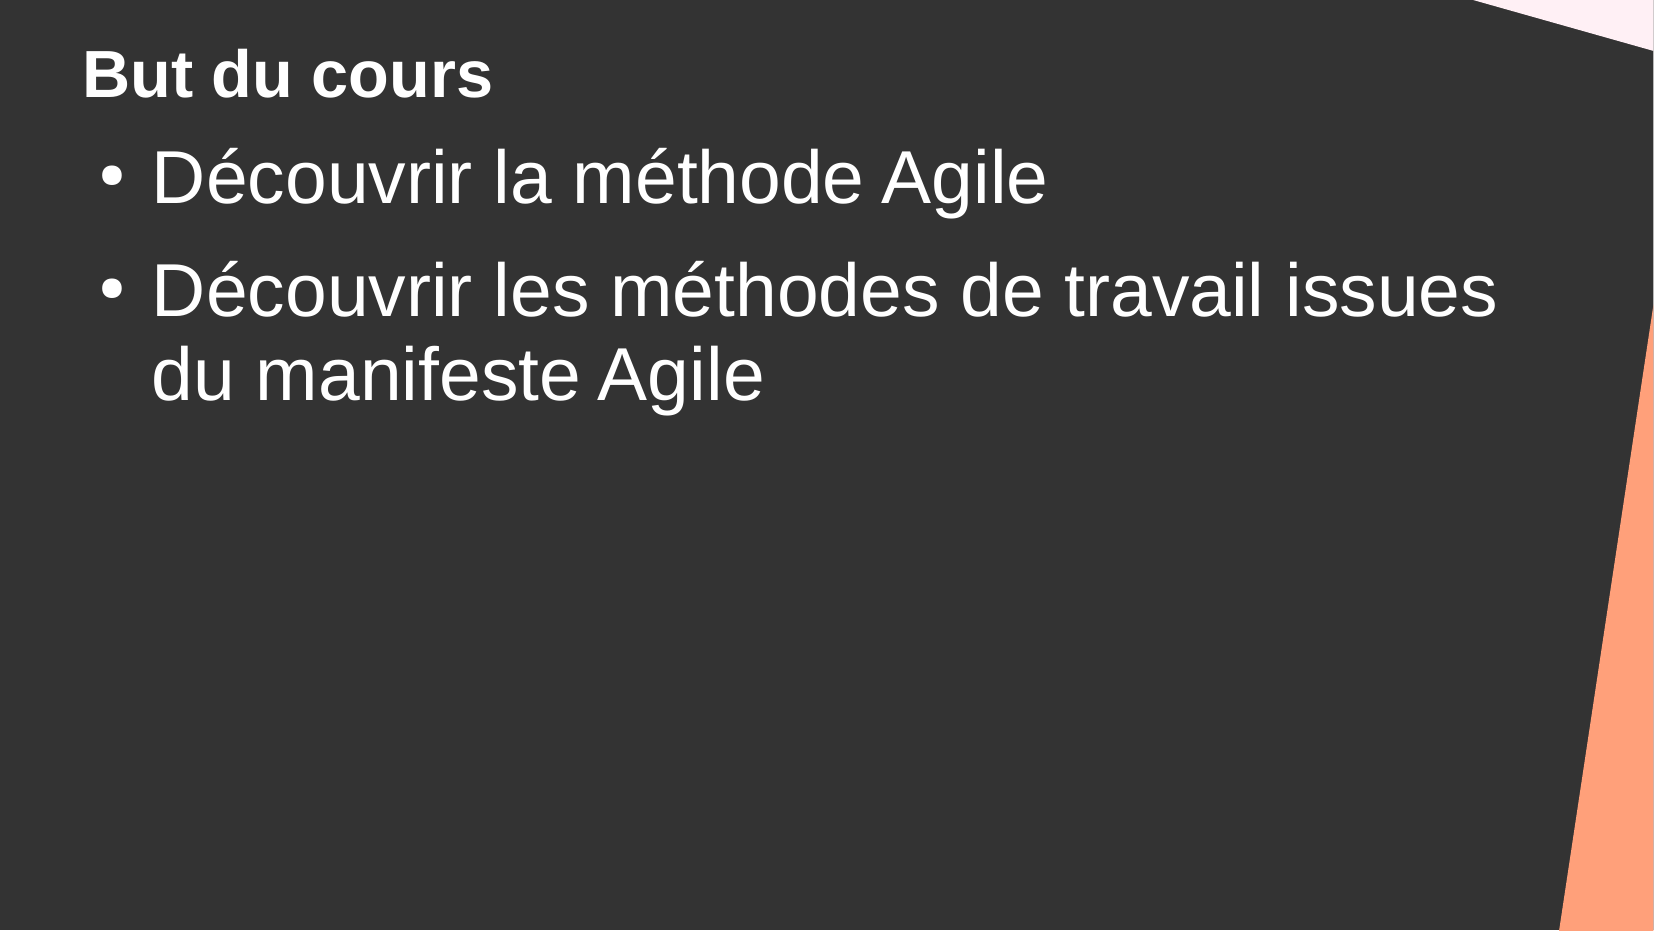

# But du cours
Découvrir la méthode Agile
Découvrir les méthodes de travail issues du manifeste Agile